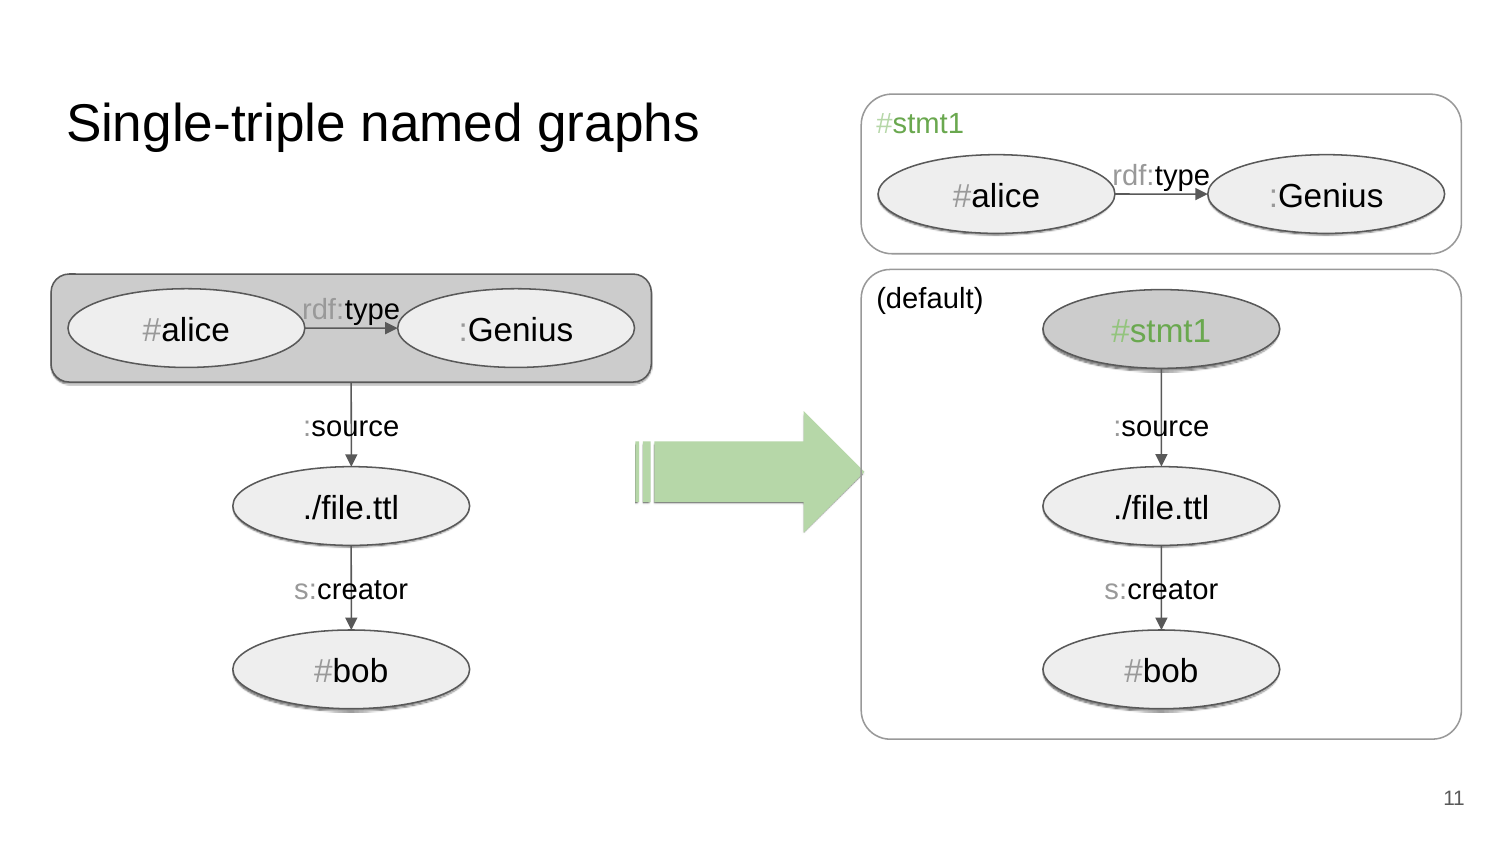

# Single-triple named graphs
#stmt1
rdf:type
#alice
:Genius
(default)
rdf:type
#alice
:Genius
#stmt1
:source
:source
./file.ttl
./file.ttl
s:creator
s:creator
#bob
#bob